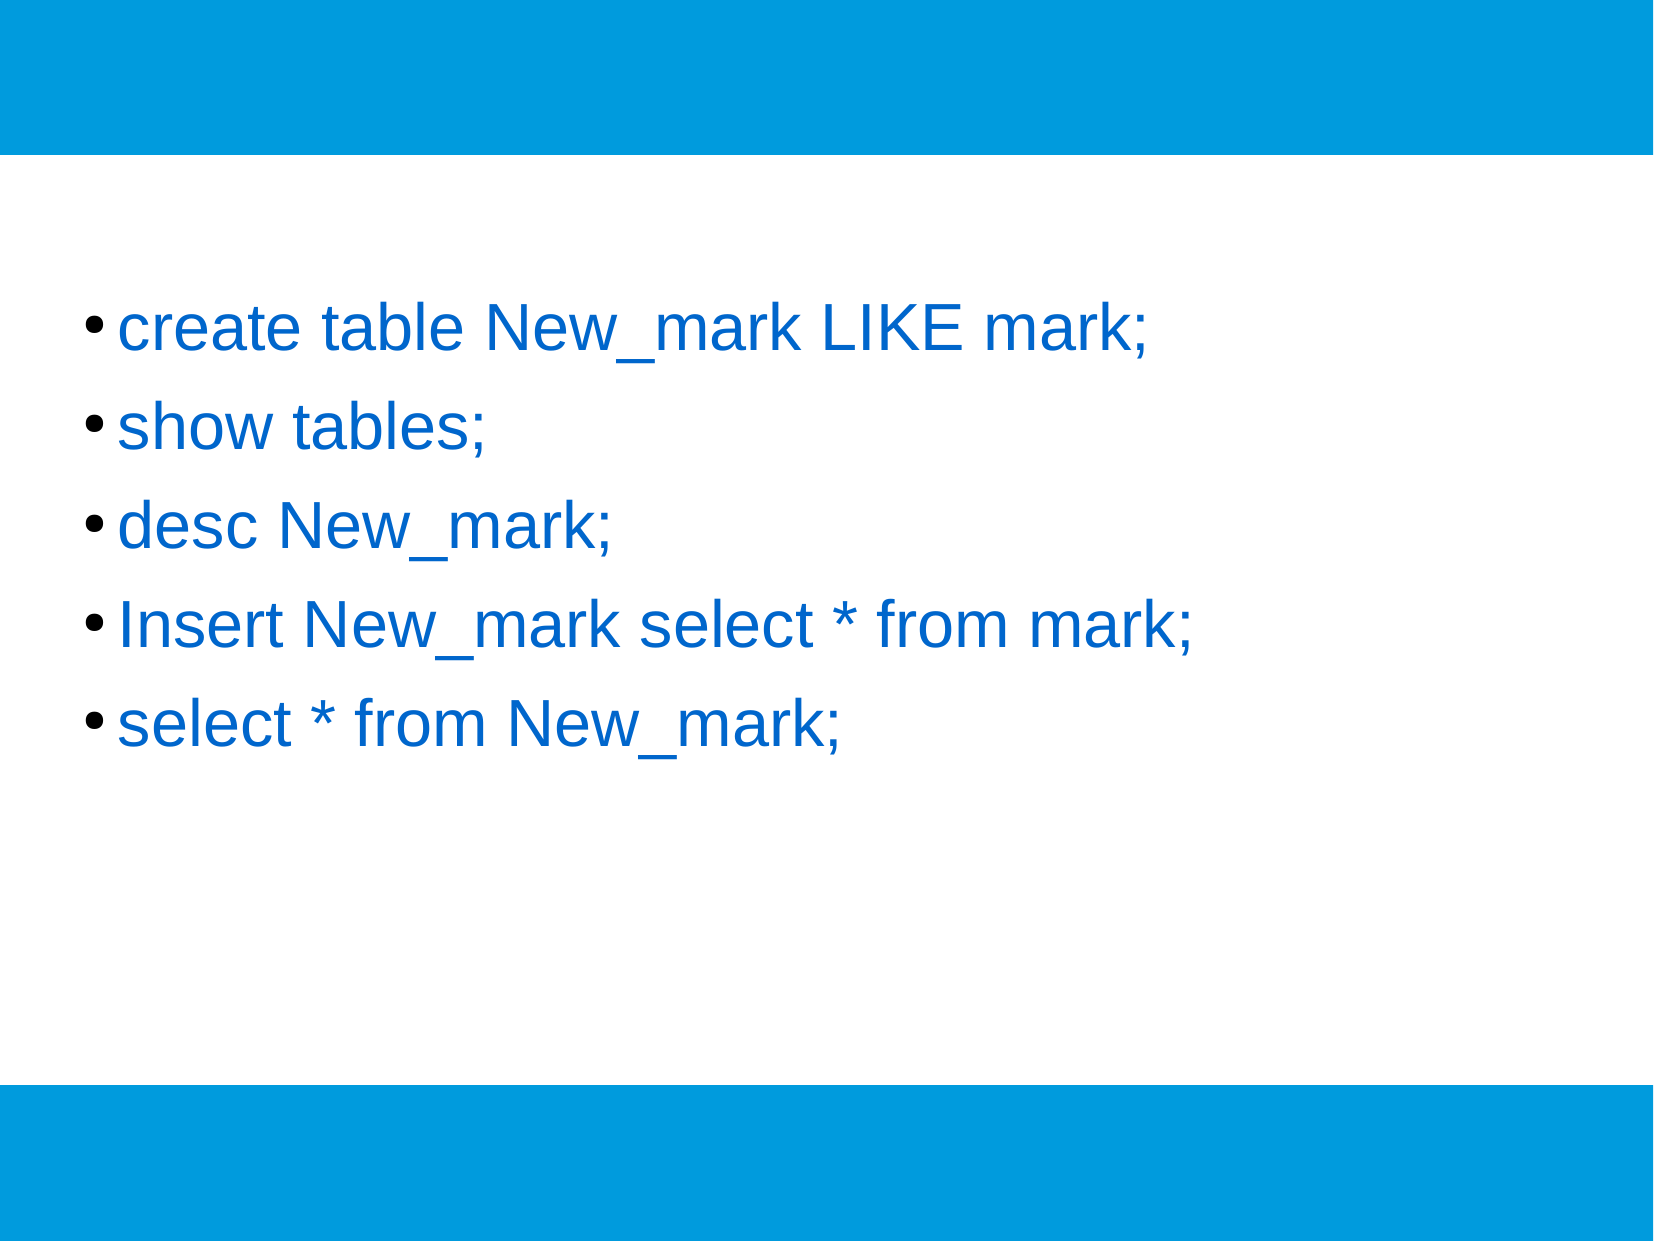

#
create table New_mark LIKE mark;
show tables;
desc New_mark;
Insert New_mark select * from mark;
select * from New_mark;